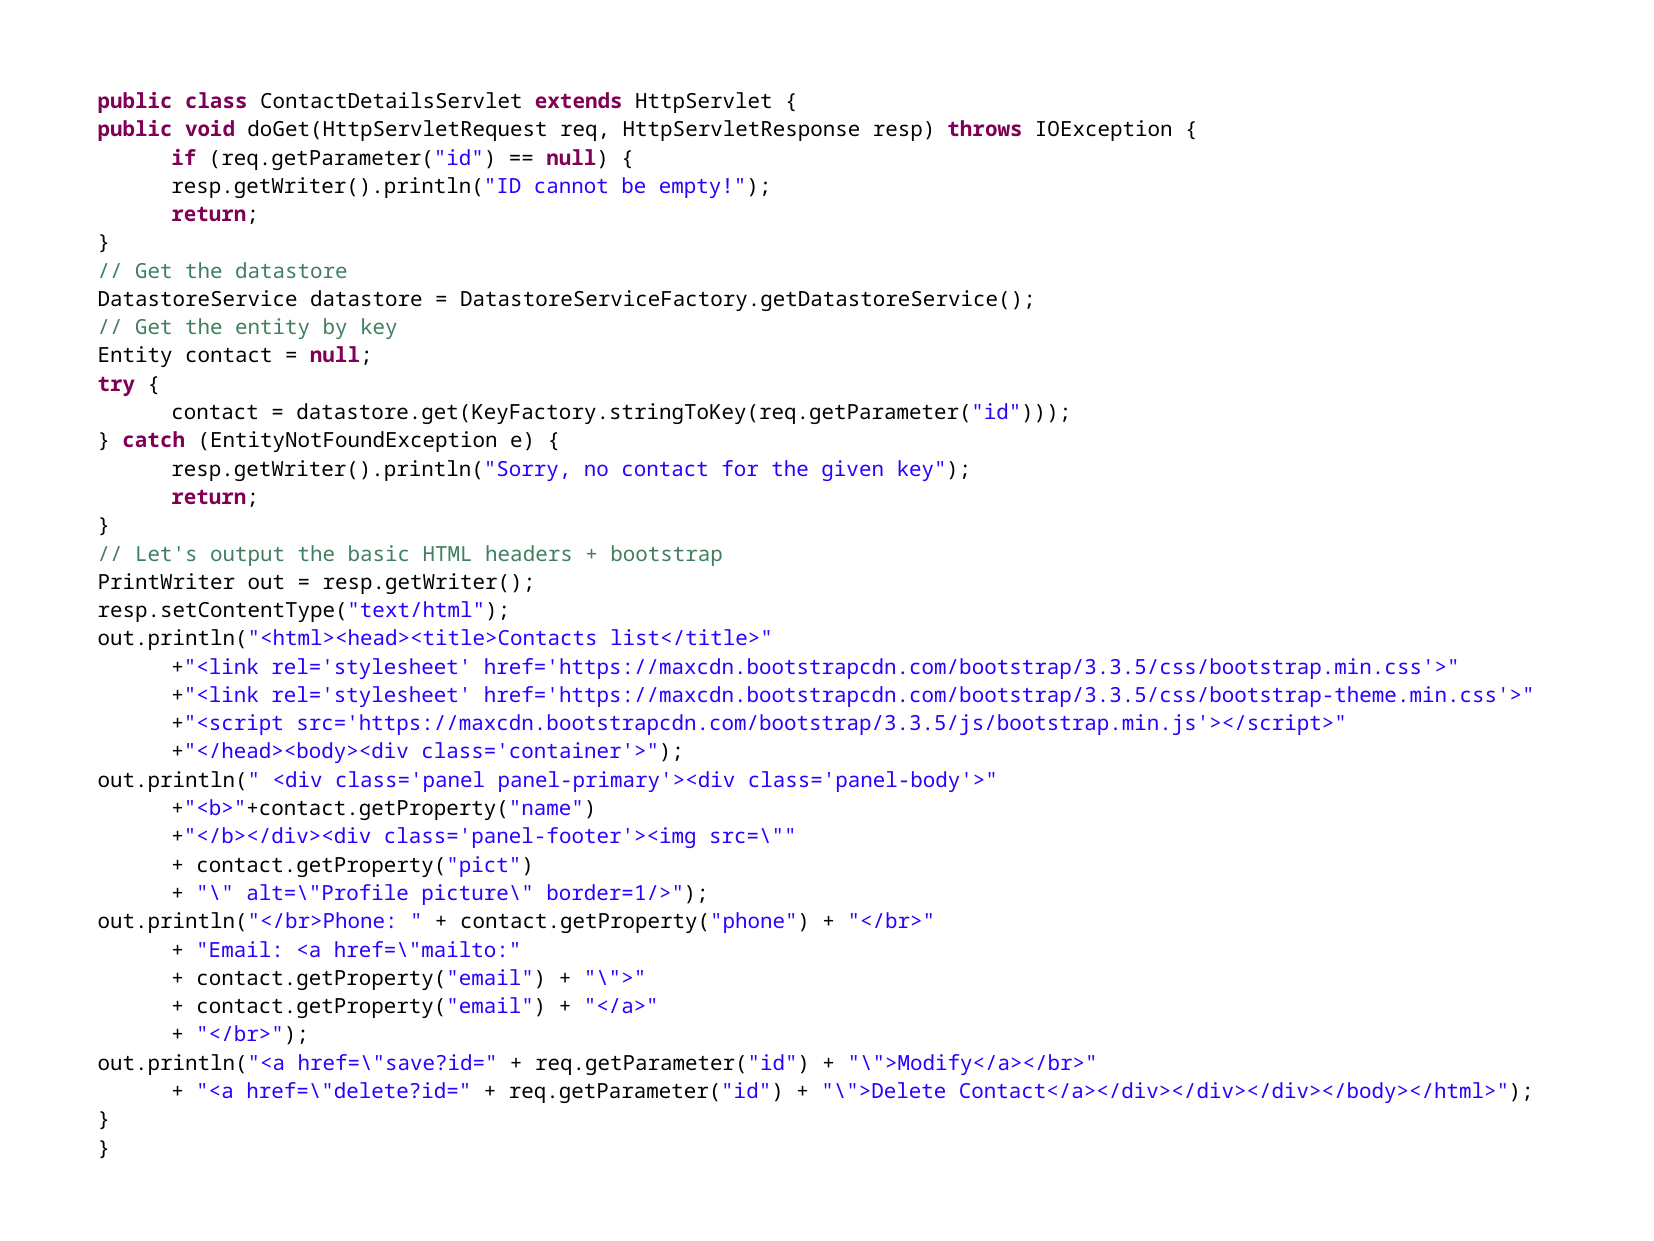

public class ContactDetailsServlet extends HttpServlet {
public void doGet(HttpServletRequest req, HttpServletResponse resp) throws IOException {
	if (req.getParameter("id") == null) {
	resp.getWriter().println("ID cannot be empty!");
	return;
}
// Get the datastore
DatastoreService datastore = DatastoreServiceFactory.getDatastoreService();
// Get the entity by key
Entity contact = null;
try {
	contact = datastore.get(KeyFactory.stringToKey(req.getParameter("id")));
} catch (EntityNotFoundException e) {
	resp.getWriter().println("Sorry, no contact for the given key");
	return;
}
// Let's output the basic HTML headers + bootstrap
PrintWriter out = resp.getWriter();
resp.setContentType("text/html");
out.println("<html><head><title>Contacts list</title>"
	+"<link rel='stylesheet' href='https://maxcdn.bootstrapcdn.com/bootstrap/3.3.5/css/bootstrap.min.css'>"
	+"<link rel='stylesheet' href='https://maxcdn.bootstrapcdn.com/bootstrap/3.3.5/css/bootstrap-theme.min.css'>"
	+"<script src='https://maxcdn.bootstrapcdn.com/bootstrap/3.3.5/js/bootstrap.min.js'></script>"
	+"</head><body><div class='container'>");
out.println(" <div class='panel panel-primary'><div class='panel-body'>"
 	+"<b>"+contact.getProperty("name")
	+"</b></div><div class='panel-footer'><img src=\""
	+ contact.getProperty("pict")
	+ "\" alt=\"Profile picture\" border=1/>");
out.println("</br>Phone: " + contact.getProperty("phone") + "</br>"
	+ "Email: <a href=\"mailto:"
	+ contact.getProperty("email") + "\">"
	+ contact.getProperty("email") + "</a>"
	+ "</br>");
out.println("<a href=\"save?id=" + req.getParameter("id") + "\">Modify</a></br>"
	+ "<a href=\"delete?id=" + req.getParameter("id") + "\">Delete Contact</a></div></div></div></body></html>");
}
}